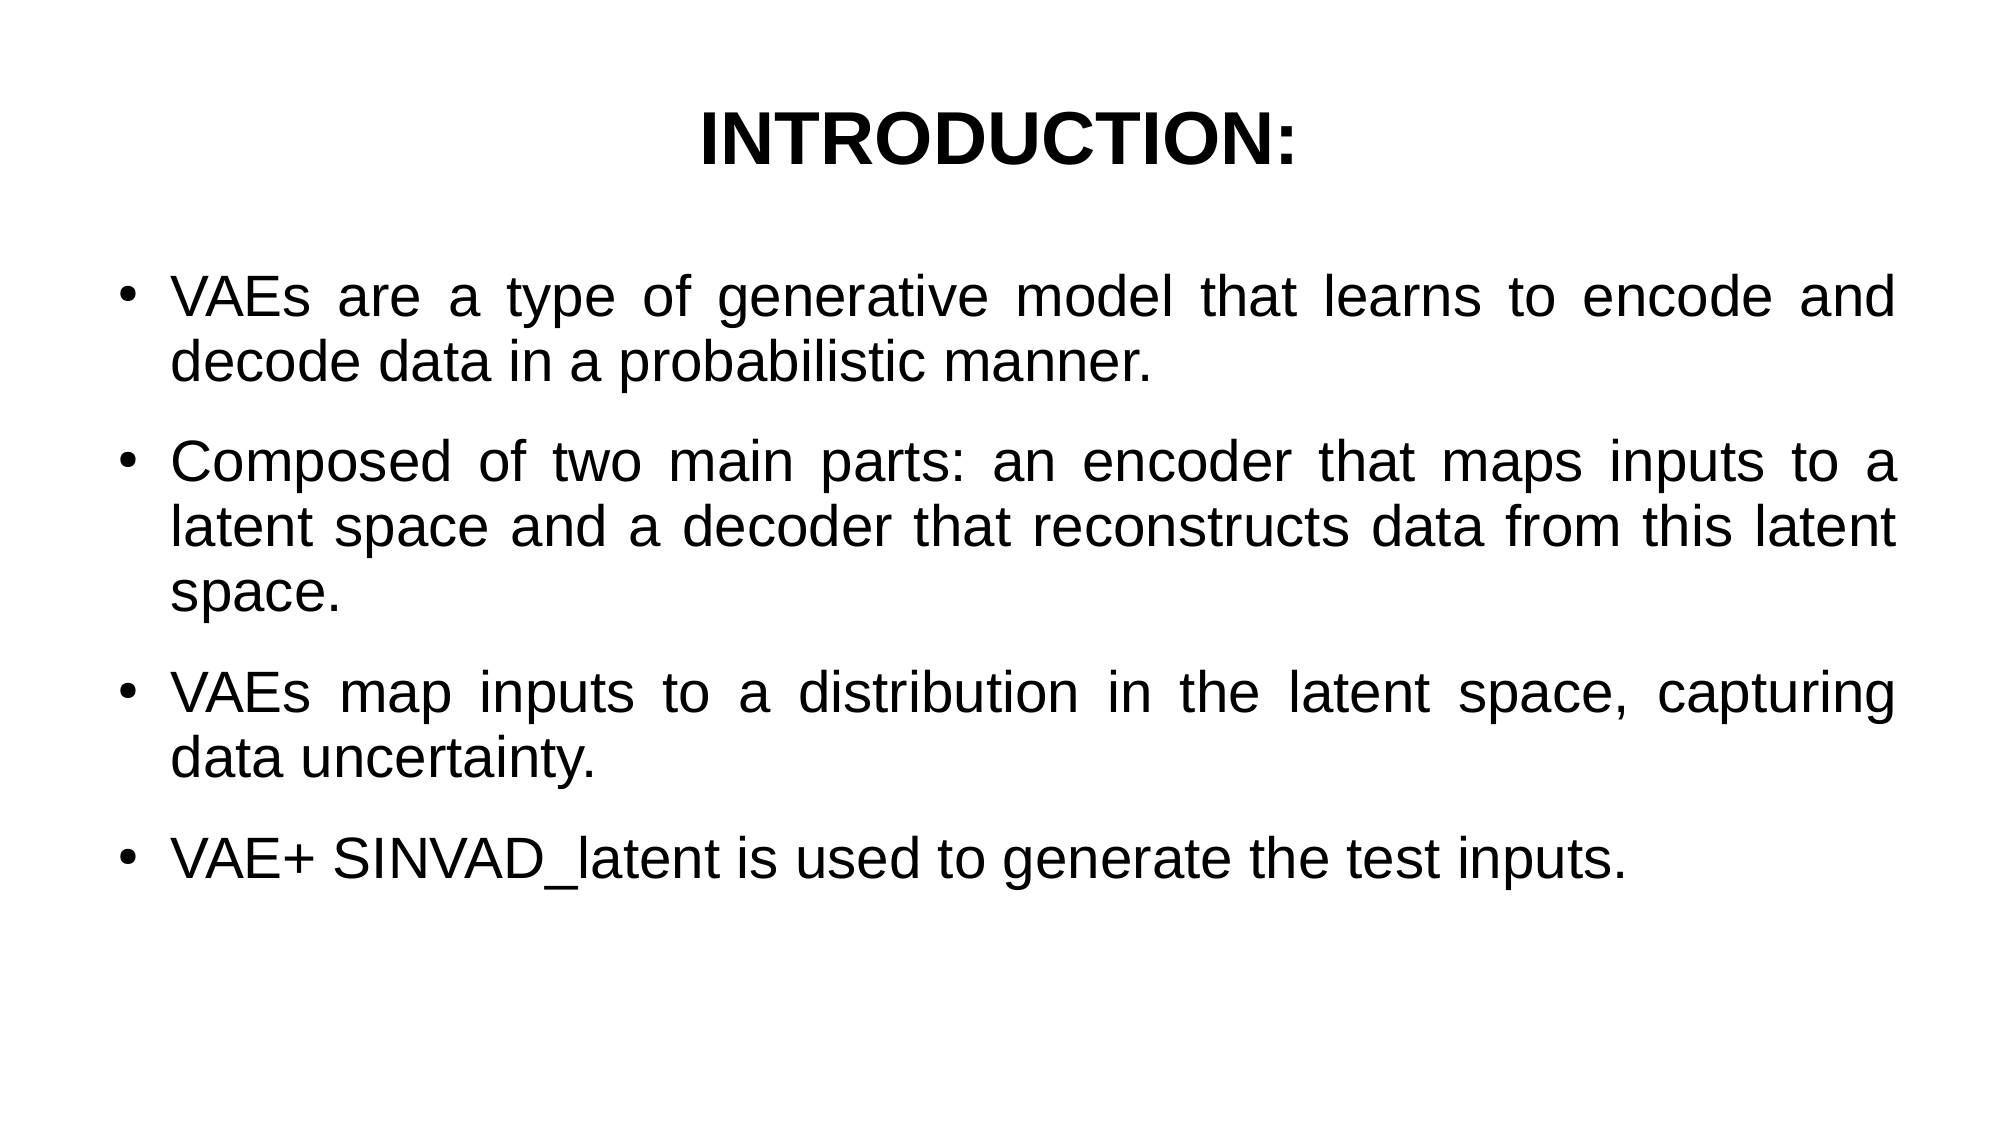

# INTRODUCTION:
VAEs are a type of generative model that learns to encode and decode data in a probabilistic manner.
Composed of two main parts: an encoder that maps inputs to a latent space and a decoder that reconstructs data from this latent space.
VAEs map inputs to a distribution in the latent space, capturing data uncertainty.
VAE+ SINVAD_latent is used to generate the test inputs.